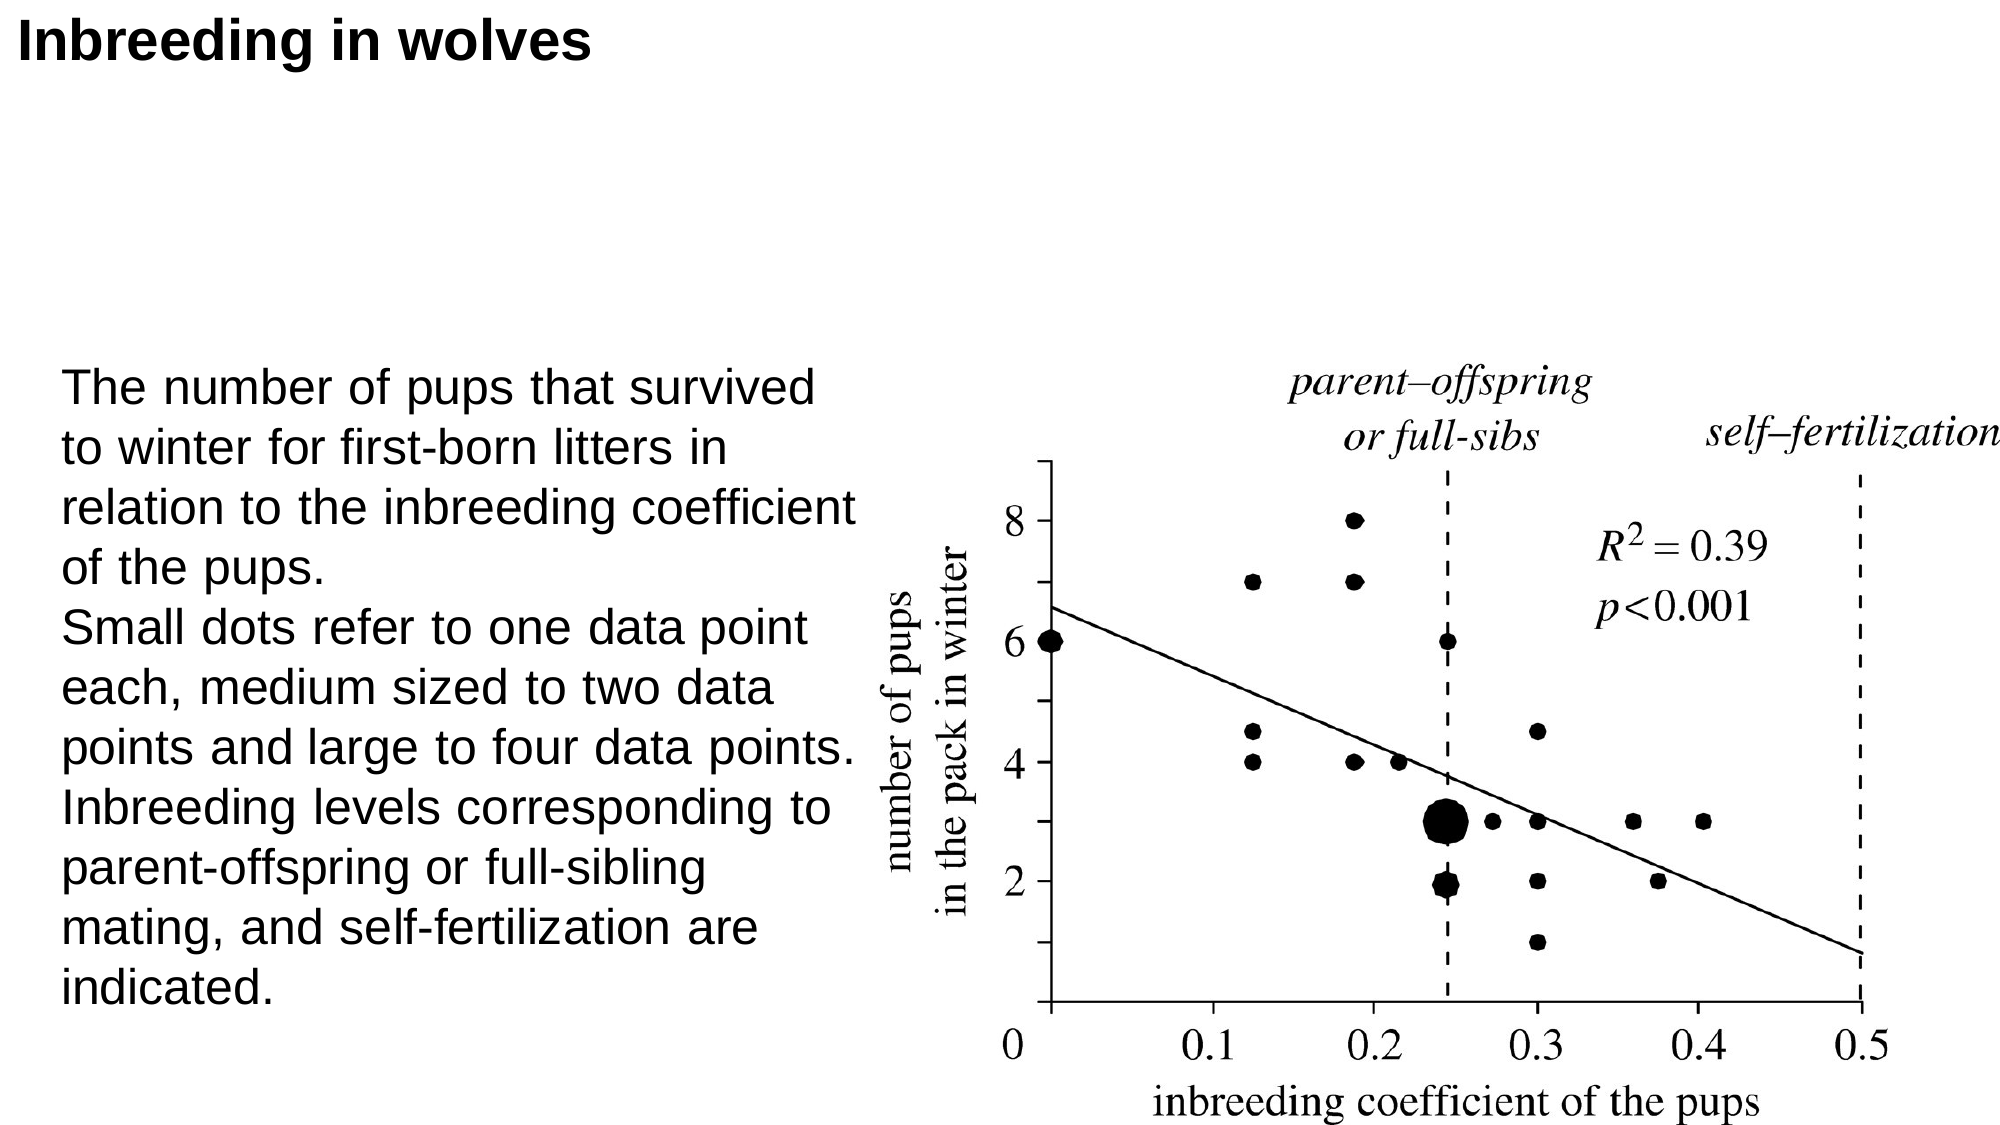

Inbreeding in wolves
The number of pups that survived to winter for first-born litters in relation to the inbreeding coefficient of the pups.
Small dots refer to one data point each, medium sized to two data points and large to four data points.
Inbreeding levels corresponding to parent-offspring or full-sibling mating, and self-fertilization are indicated.